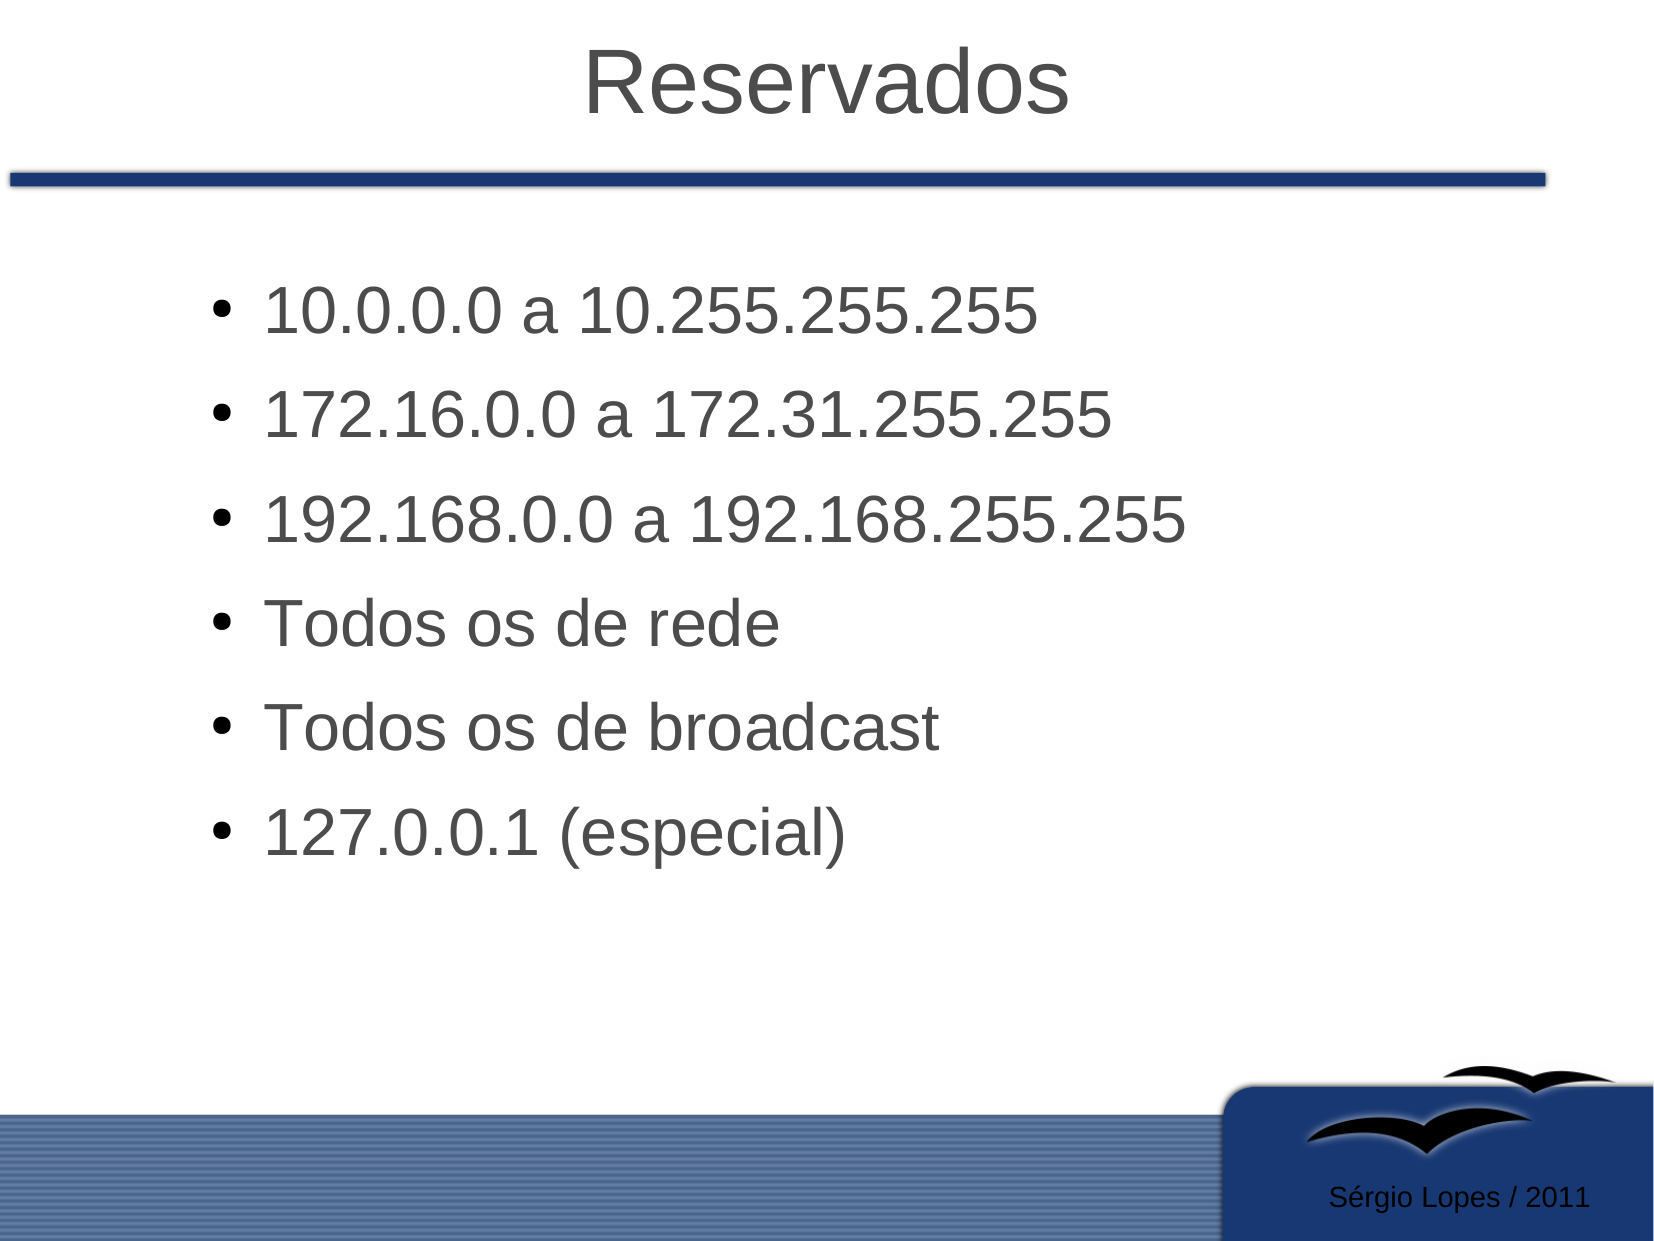

# Reservados
10.0.0.0 a 10.255.255.255
172.16.0.0 a 172.31.255.255
192.168.0.0 a 192.168.255.255
Todos os de rede
Todos os de broadcast
127.0.0.1 (especial)
Sérgio Lopes / 2011